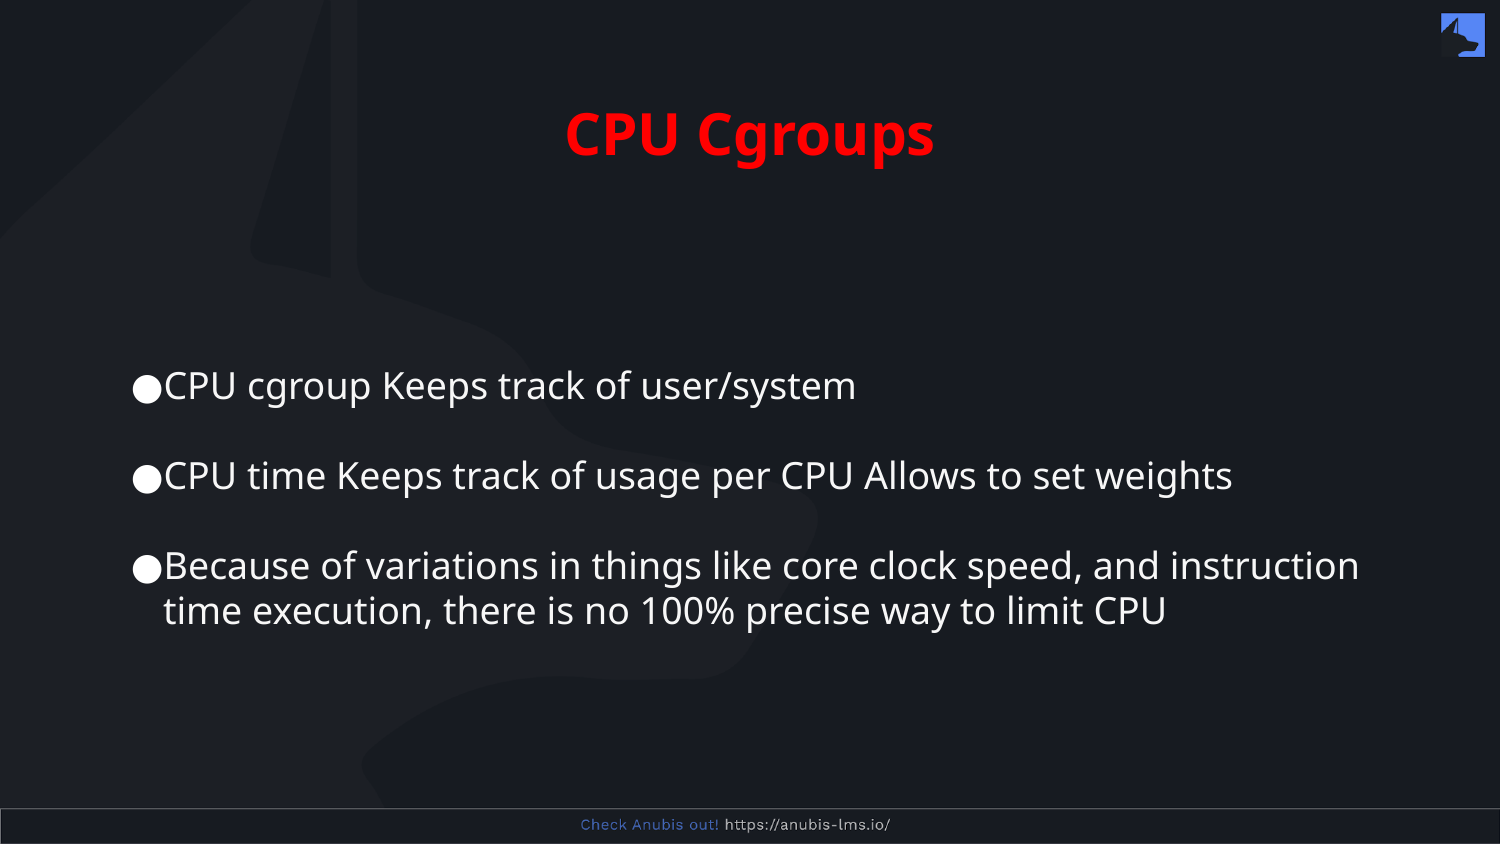

# CPU Cgroups
CPU cgroup Keeps track of user/system
CPU time Keeps track of usage per CPU Allows to set weights
Because of variations in things like core clock speed, and instruction time execution, there is no 100% precise way to limit CPU